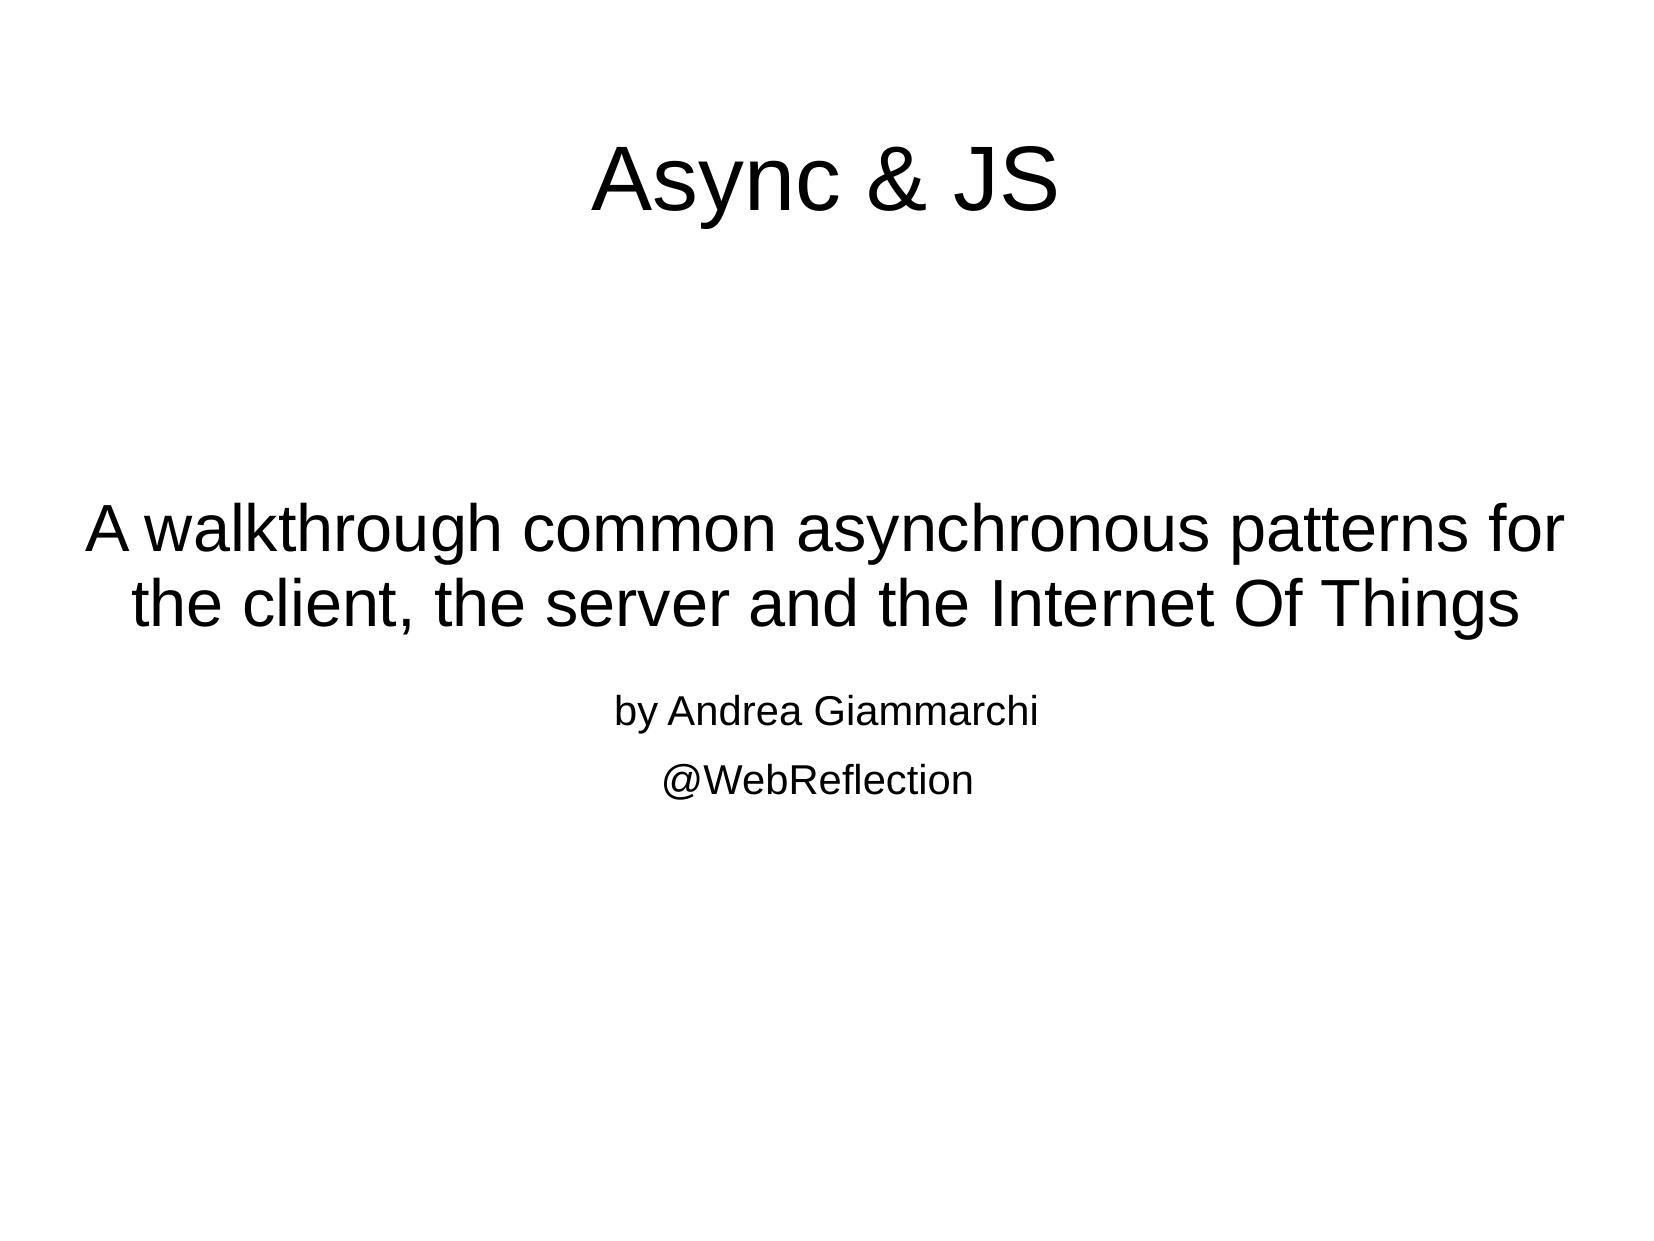

# Async & JS
A walkthrough common asynchronous patterns for the client, the server and the Internet Of Things
by Andrea Giammarchi
@WebReflection